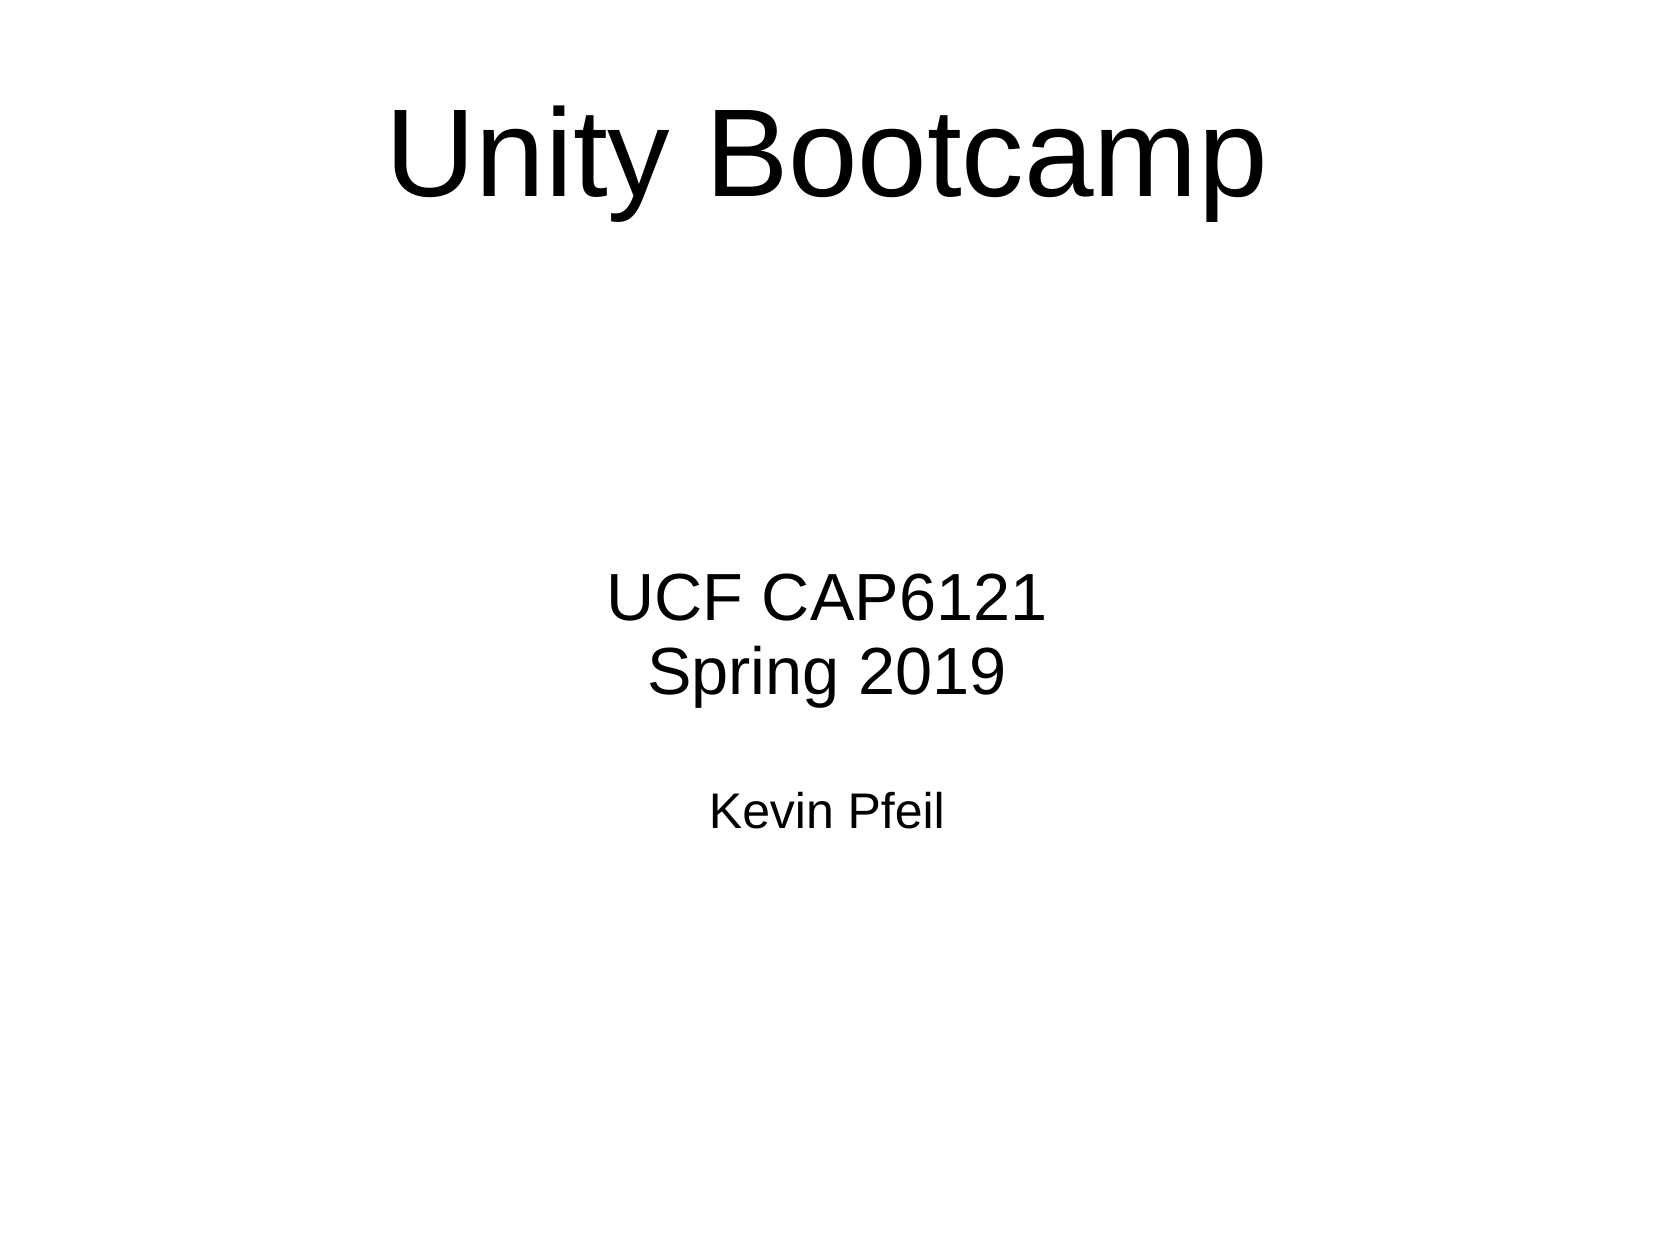

# Unity Bootcamp
UCF CAP6121
Spring 2019
Kevin Pfeil